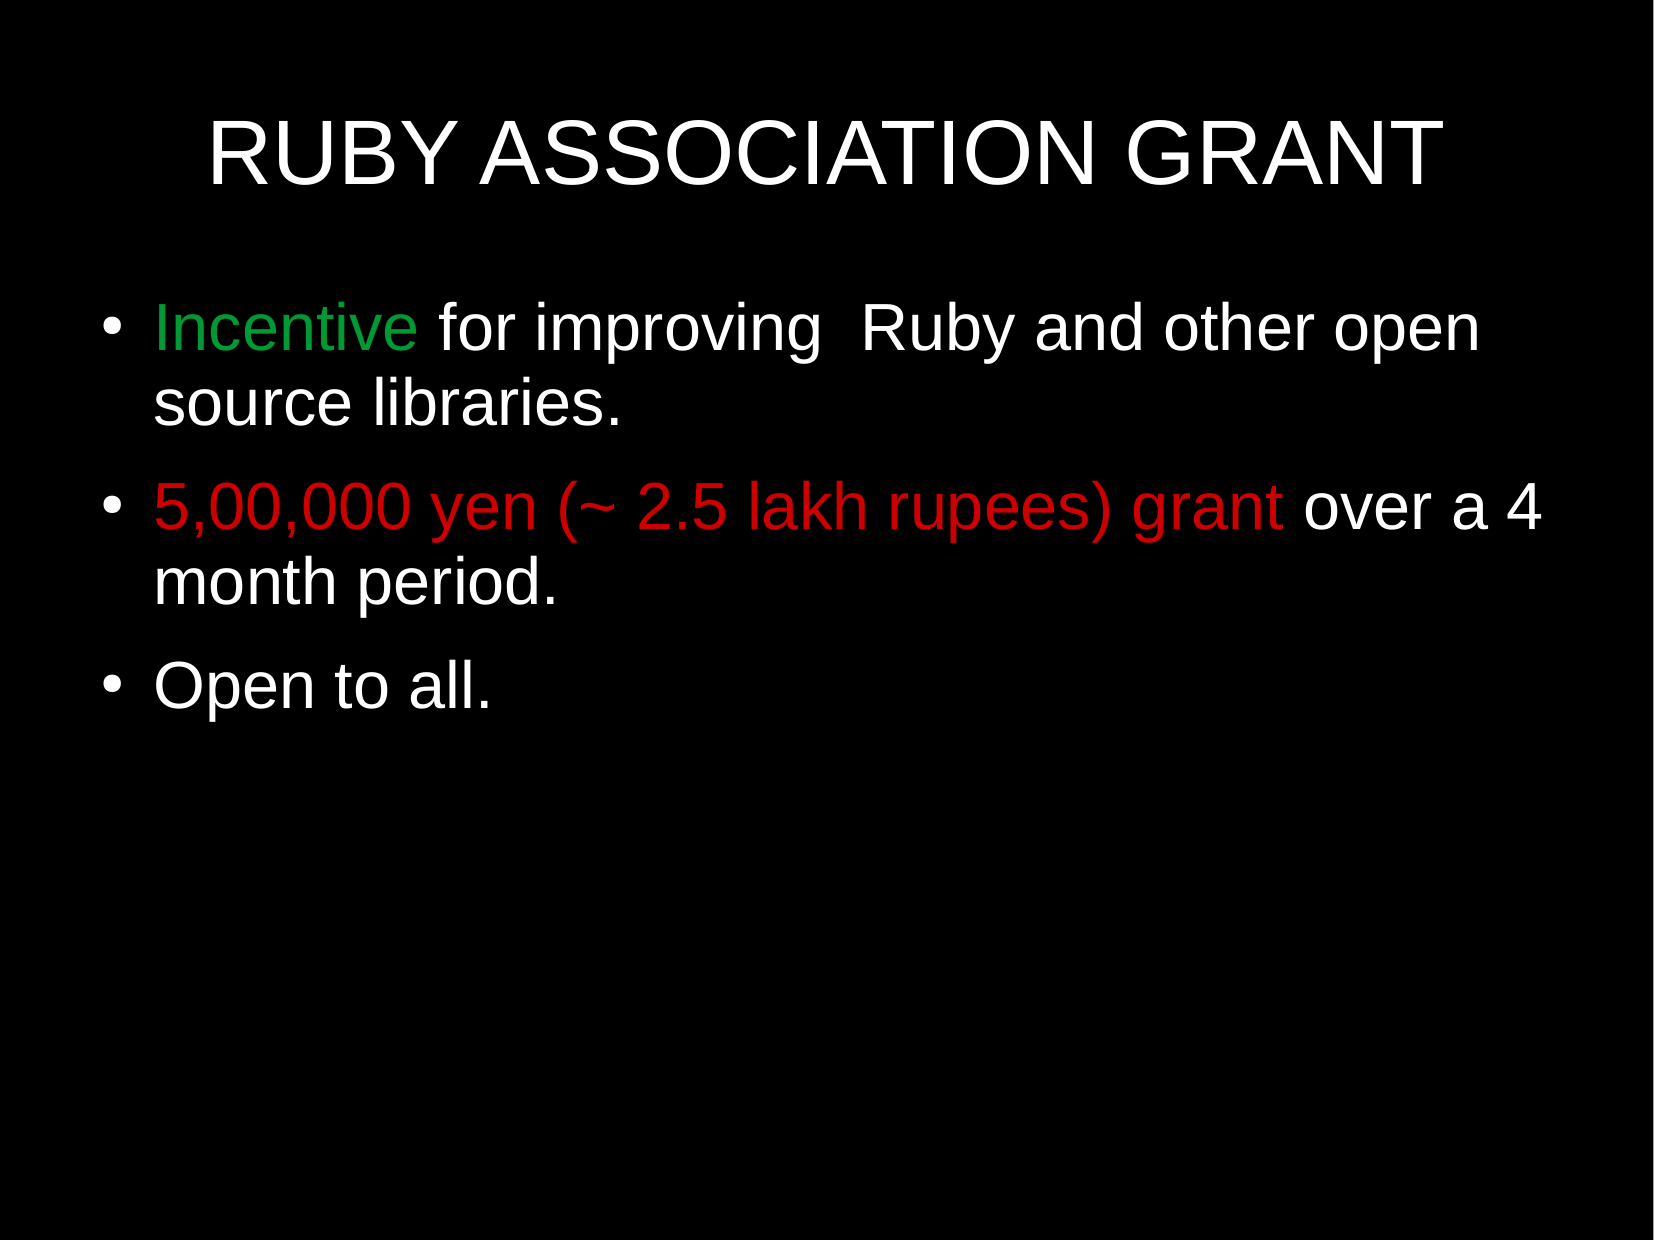

# RUBY ASSOCIATION GRANT
Incentive for improving Ruby and other open source libraries.
5,00,000 yen (~ 2.5 lakh rupees) grant over a 4 month period.
Open to all.